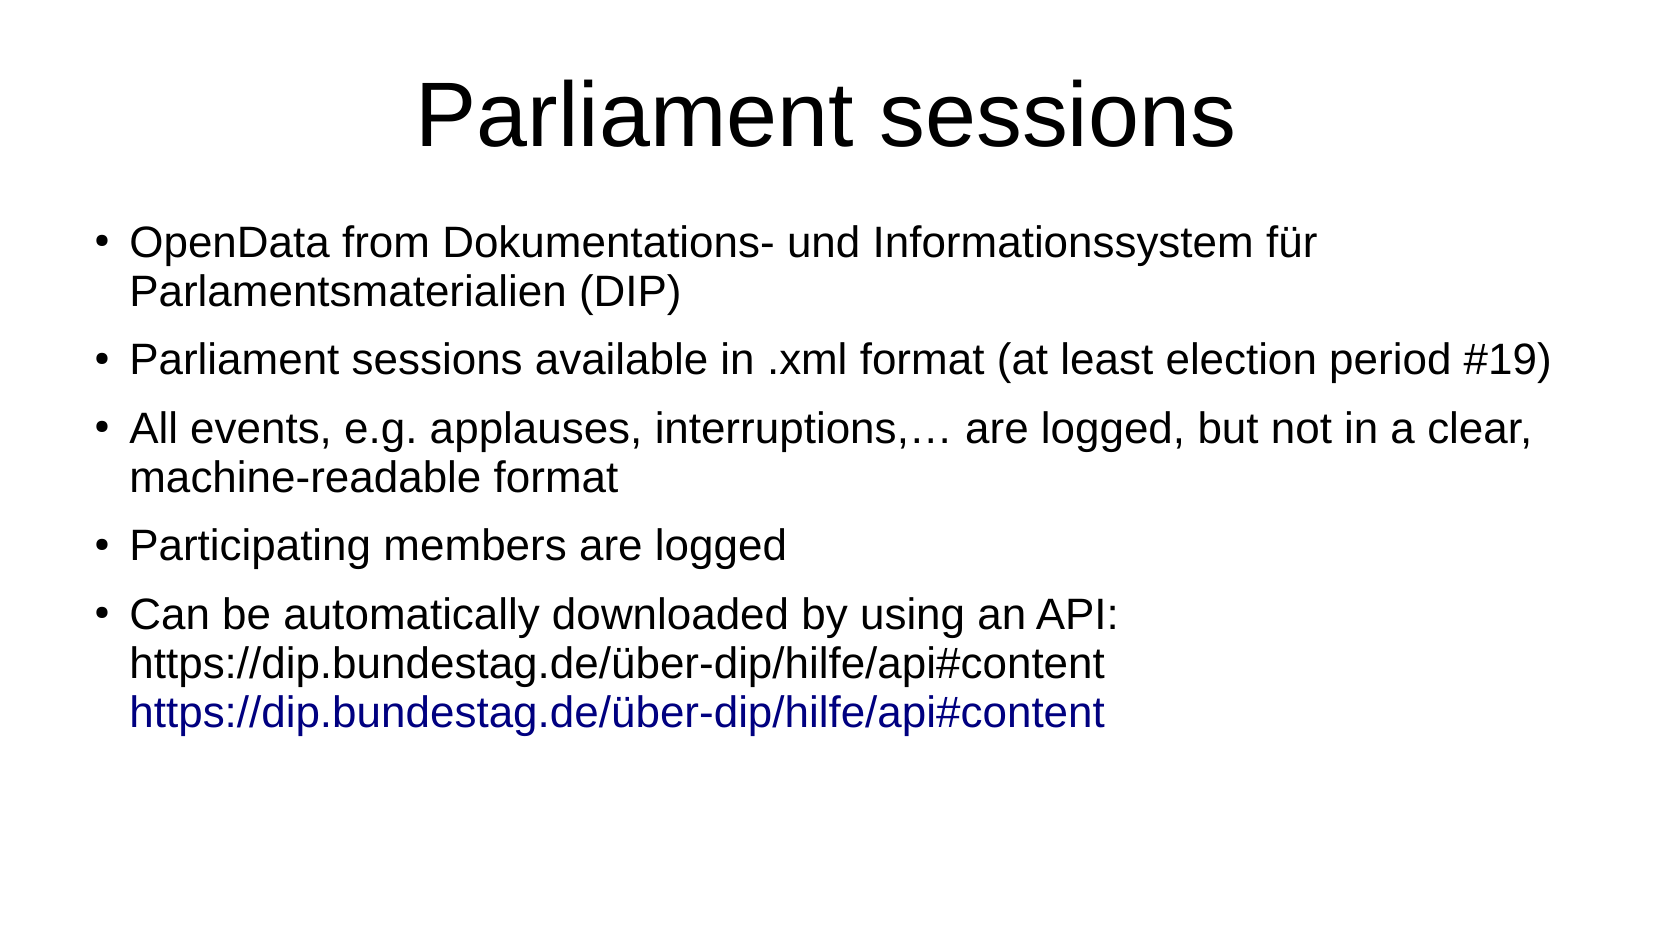

# Parliament sessions
OpenData from Dokumentations- und Informationssystem für Parlamentsmaterialien (DIP)
Parliament sessions available in .xml format (at least election period #19)
All events, e.g. applauses, interruptions,… are logged, but not in a clear, machine-readable format
Participating members are logged
Can be automatically downloaded by using an API: https://dip.bundestag.de/über-dip/hilfe/api#contenthttps://dip.bundestag.de/über-dip/hilfe/api#content